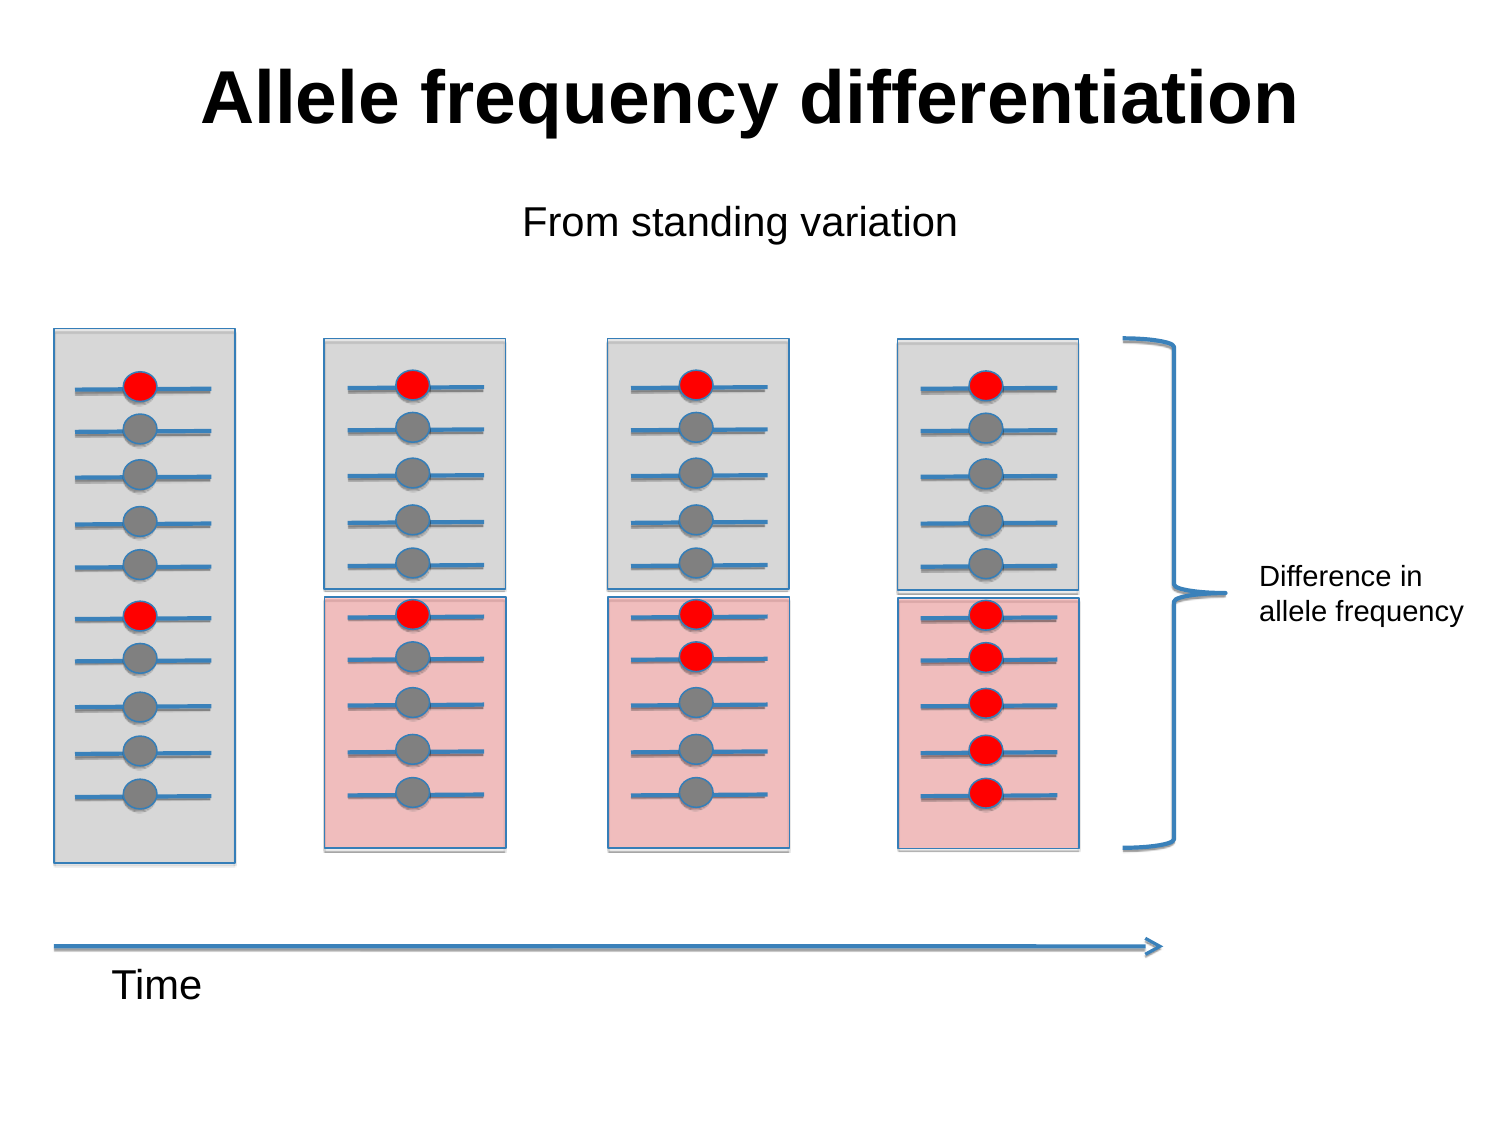

# Allele frequency differentiation
From standing variation
Difference in
allele frequency
Time